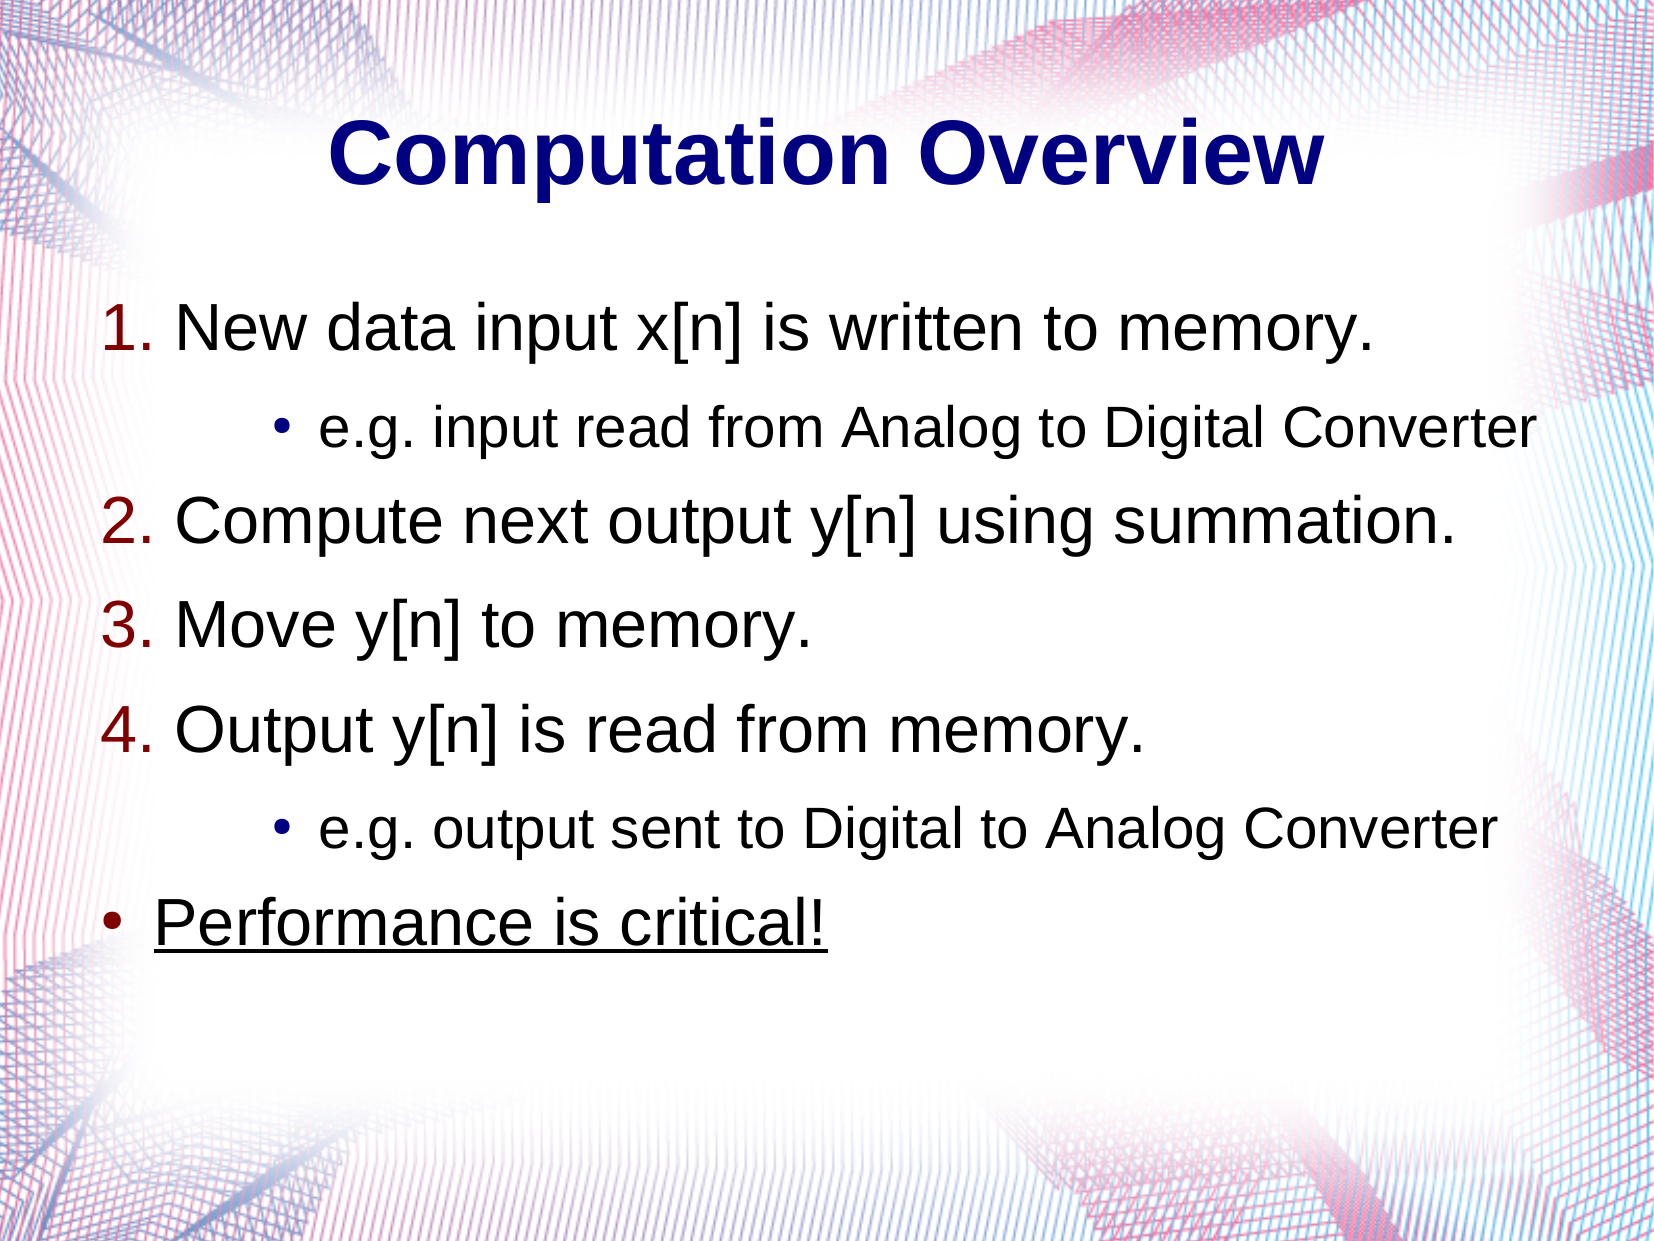

# Computation Overview
 New data input x[n] is written to memory.
e.g. input read from Analog to Digital Converter
 Compute next output y[n] using summation.
 Move y[n] to memory.
 Output y[n] is read from memory.
e.g. output sent to Digital to Analog Converter
Performance is critical!